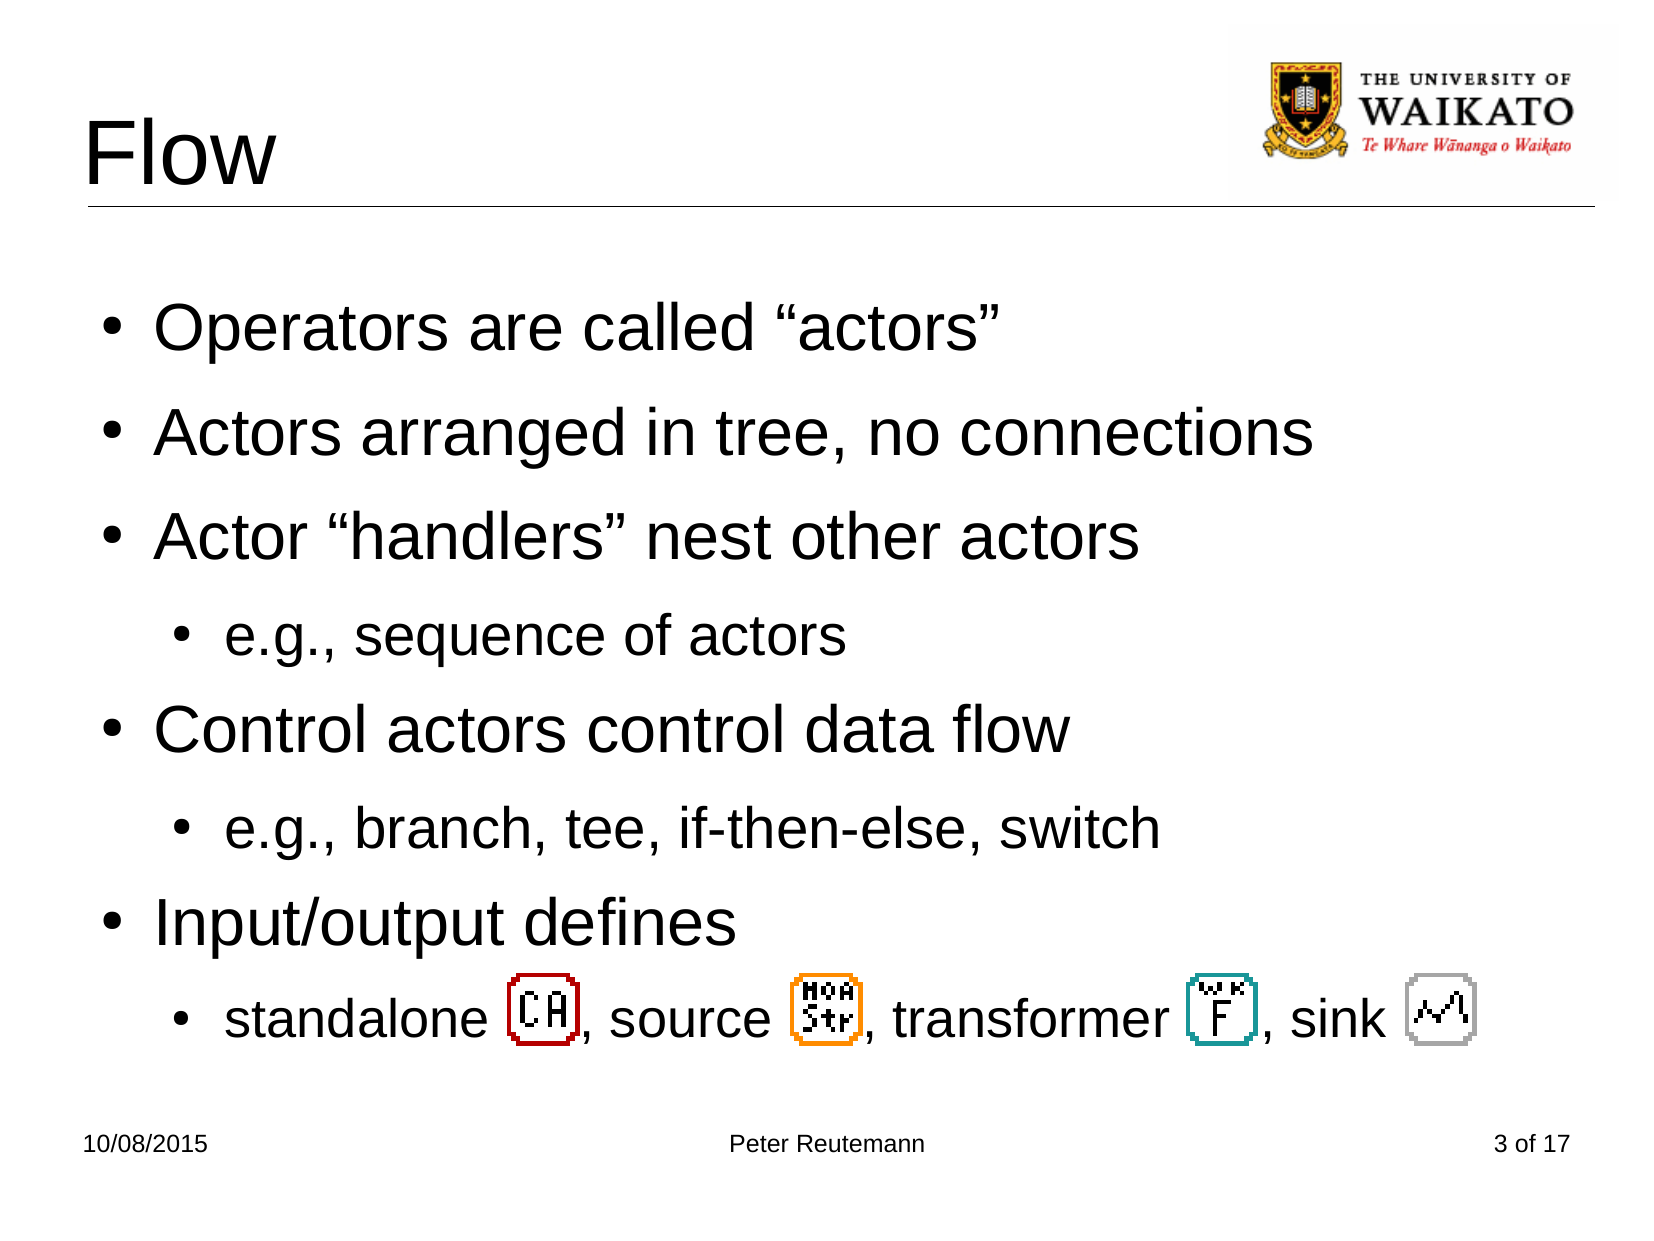

# Flow
Operators are called “actors”
Actors arranged in tree, no connections
Actor “handlers” nest other actors
e.g., sequence of actors
Control actors control data flow
e.g., branch, tee, if-then-else, switch
Input/output defines
standalone , source , transformer , sink
10/08/2015
Peter Reutemann
3